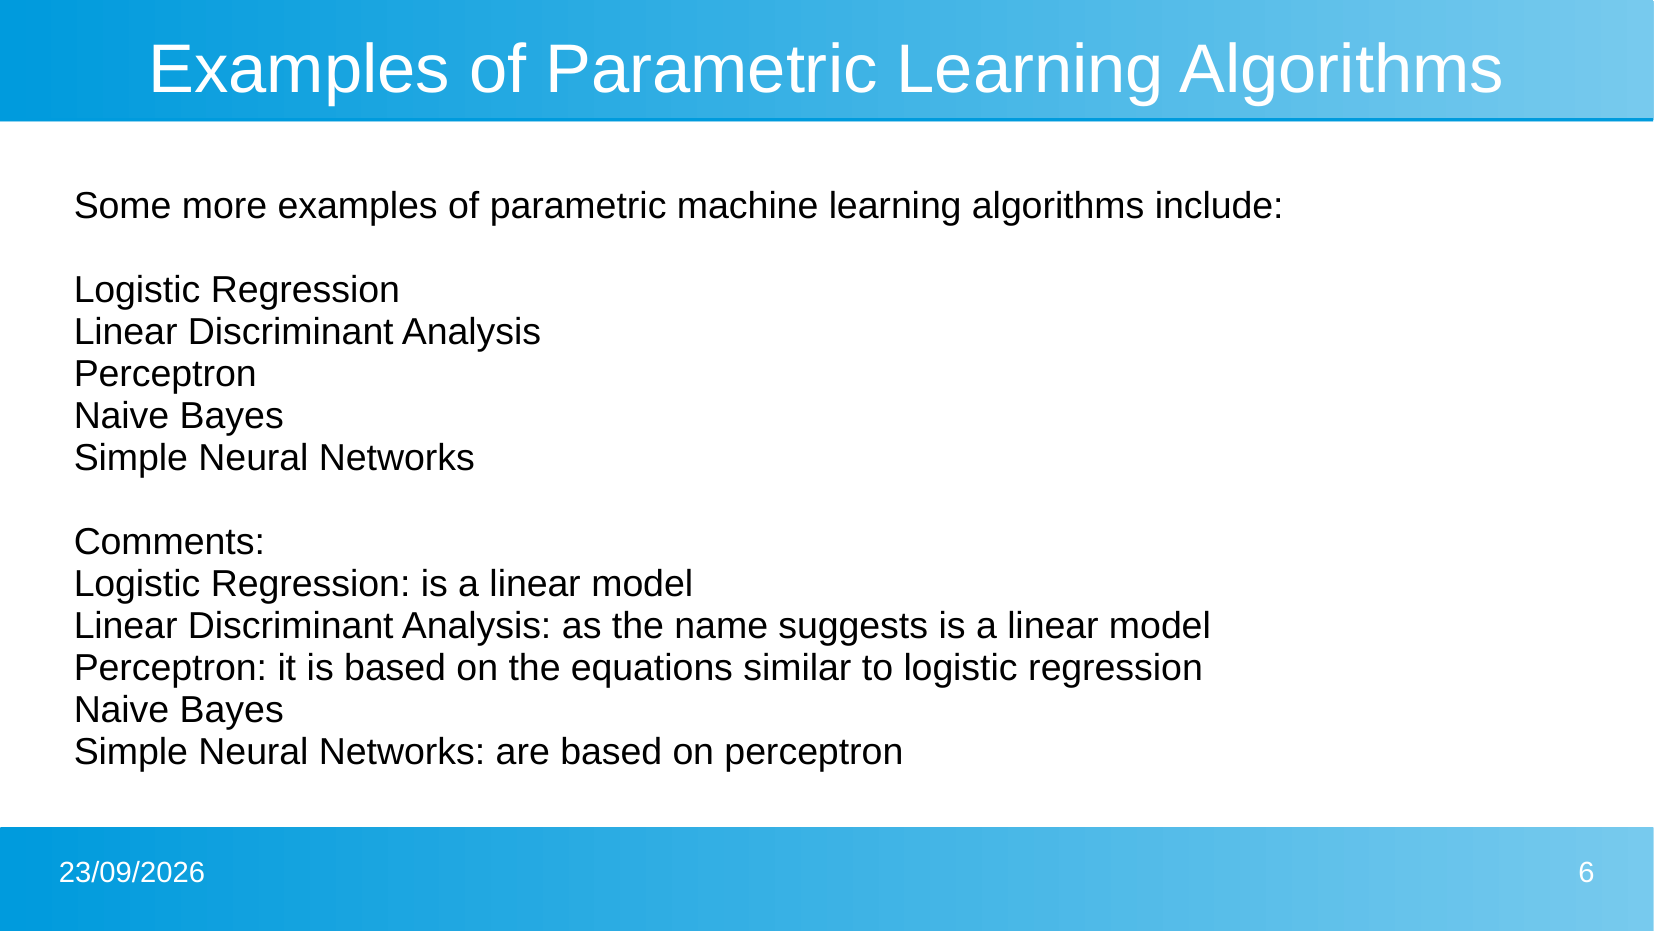

# Examples of Parametric Learning Algorithms
Some more examples of parametric machine learning algorithms include:
Logistic Regression
Linear Discriminant Analysis
Perceptron
Naive Bayes
Simple Neural Networks
Comments:
Logistic Regression: is a linear model
Linear Discriminant Analysis: as the name suggests is a linear model
Perceptron: it is based on the equations similar to logistic regression
Naive Bayes
Simple Neural Networks: are based on perceptron
6